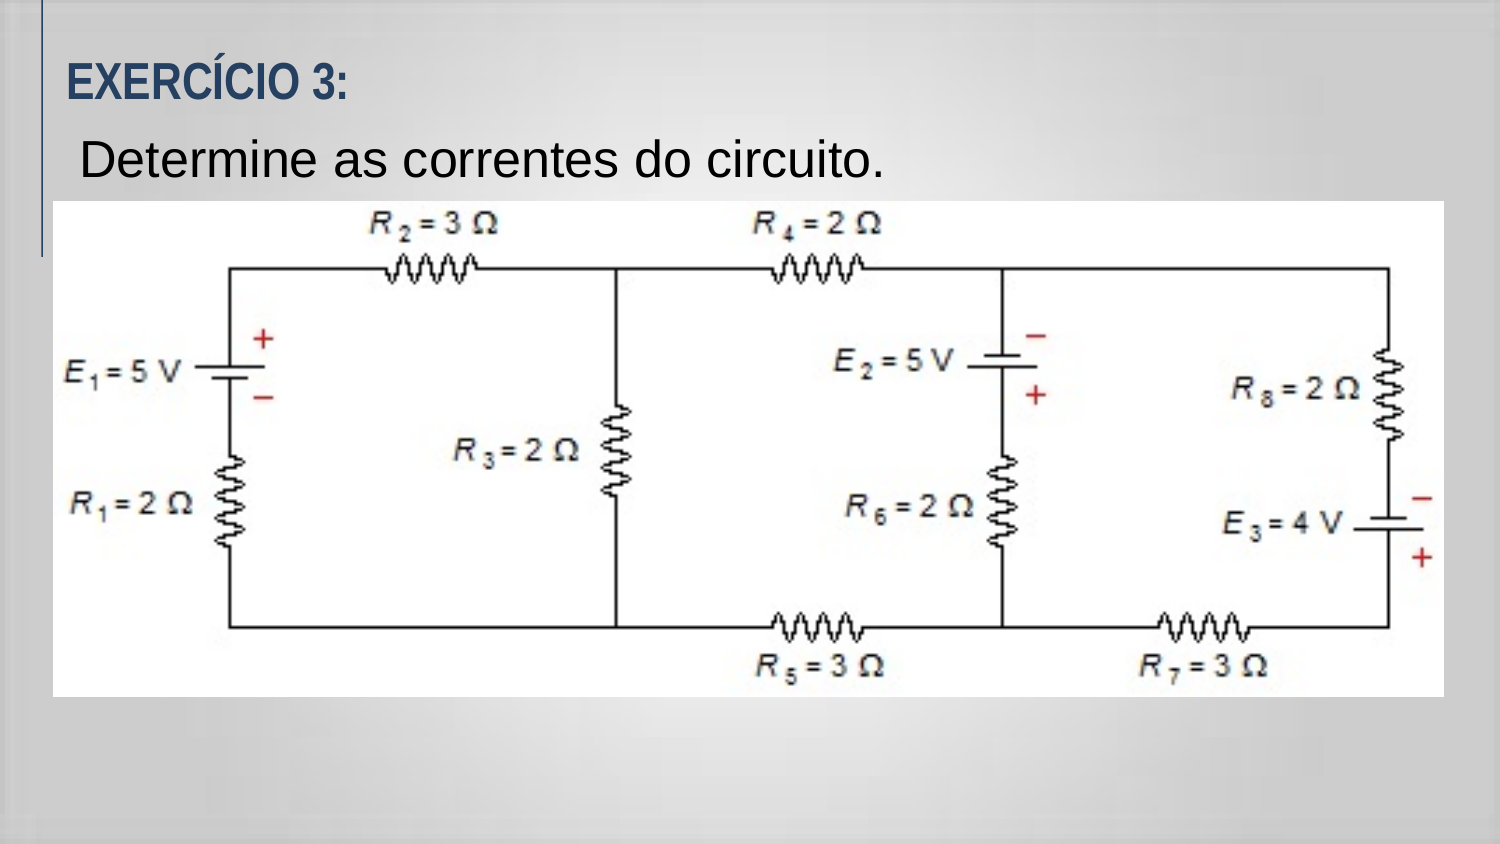

Exercício 3:
Determine as correntes do circuito.